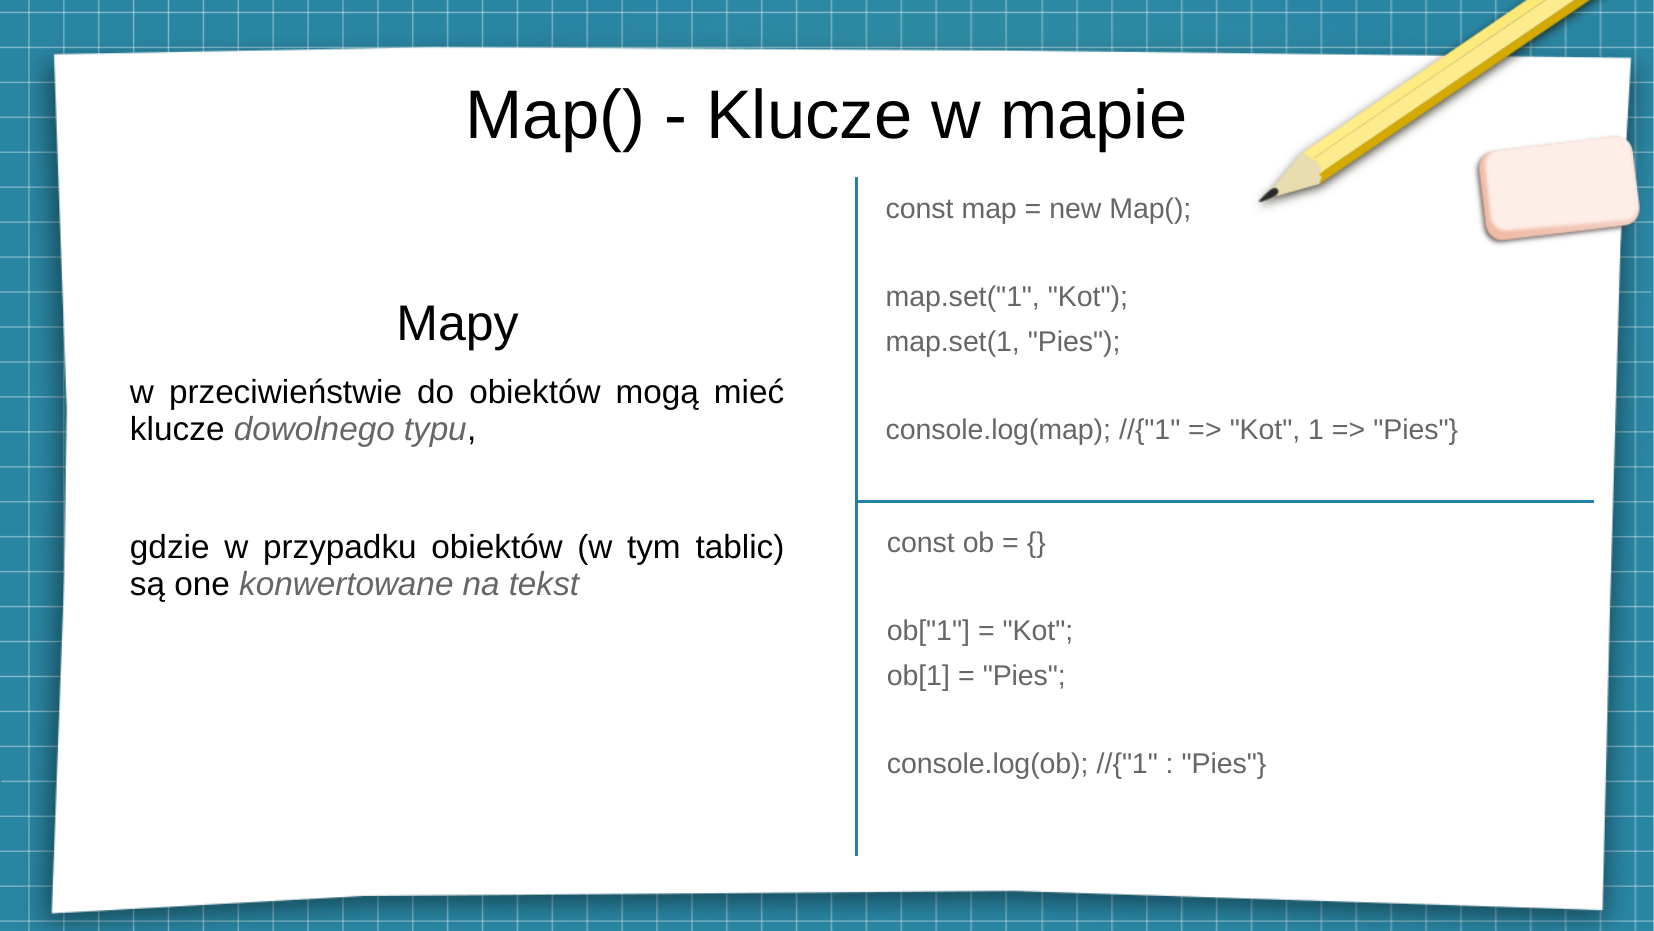

# Map() - Klucze w mapie
const map = new Map();
map.set("1", "Kot");
map.set(1, "Pies");
console.log(map); //{"1" => "Kot", 1 => "Pies"}
Mapy
w przeciwieństwie do obiektów mogą mieć klucze dowolnego typu,
gdzie w przypadku obiektów (w tym tablic) są one konwertowane na tekst
const ob = {}
ob["1"] = "Kot";
ob[1] = "Pies";
console.log(ob); //{"1" : "Pies"}